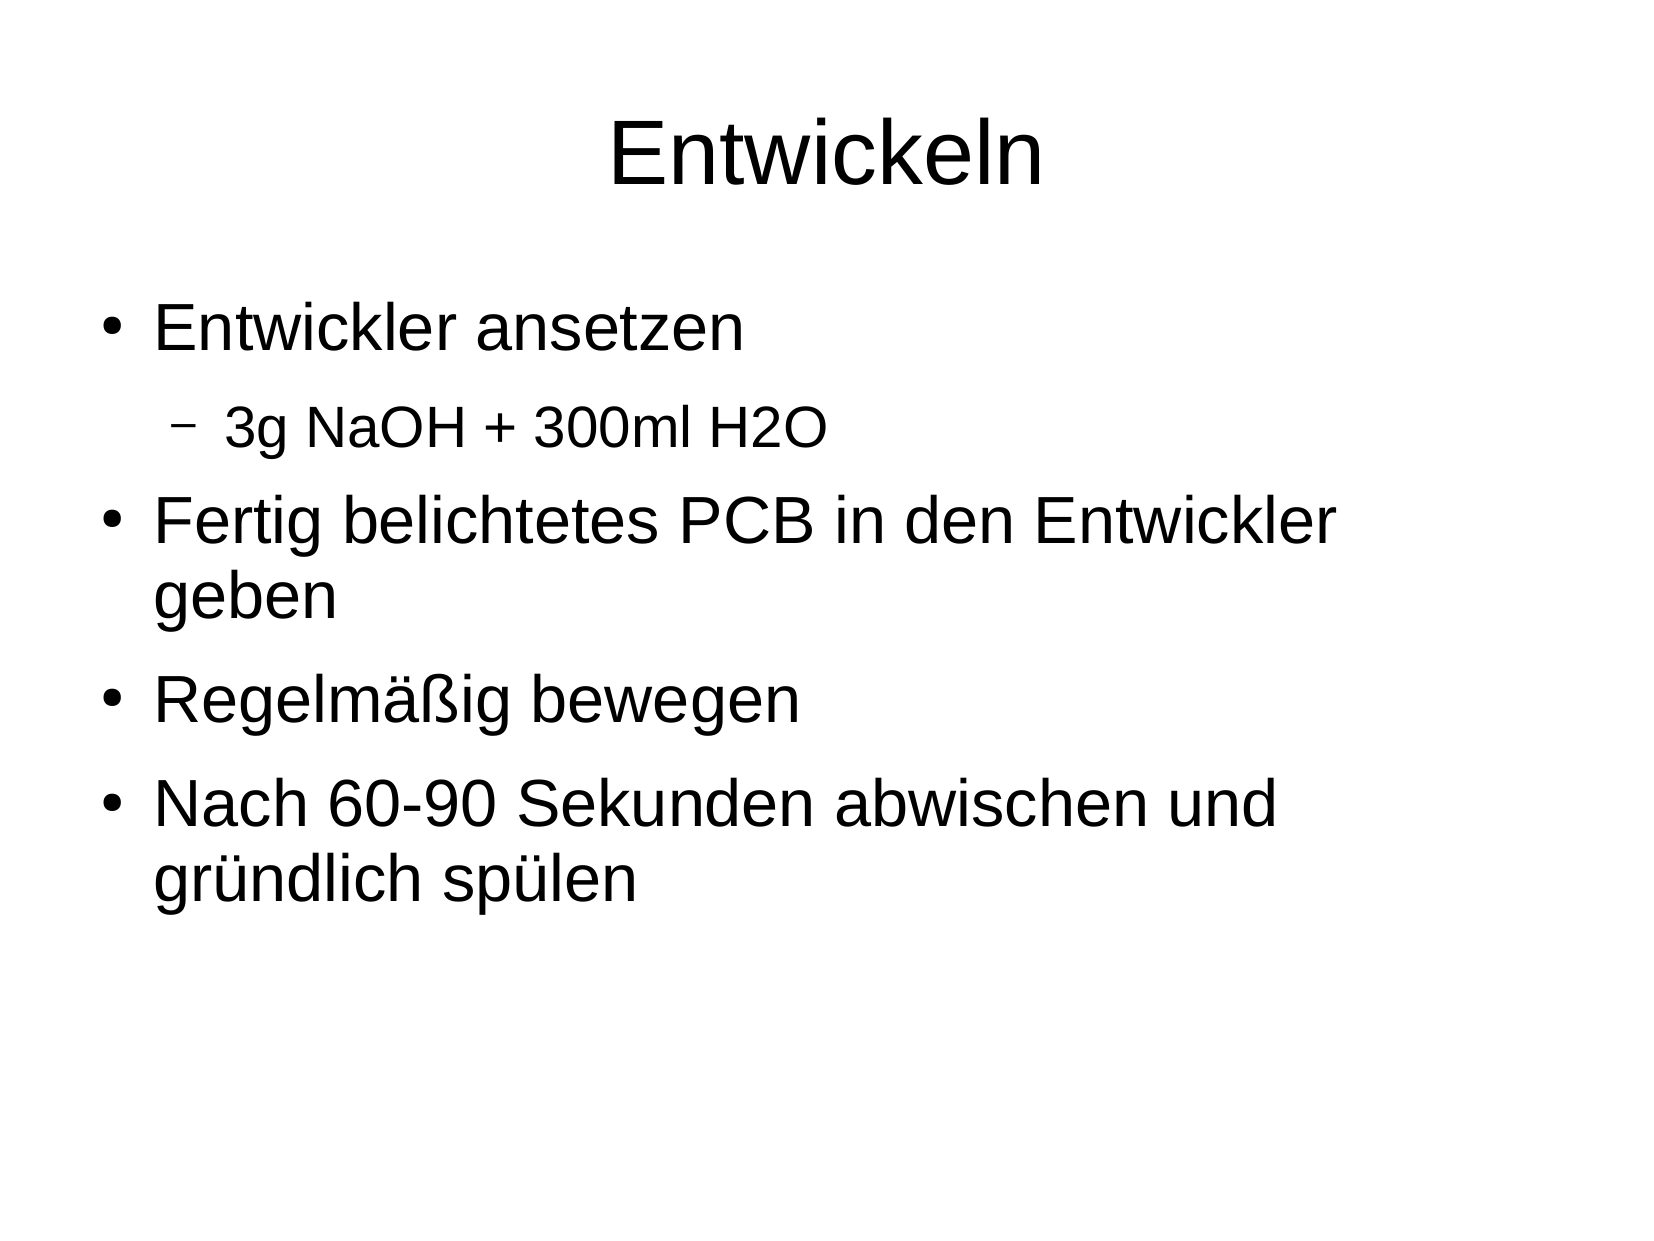

# Entwickeln
Entwickler ansetzen
3g NaOH + 300ml H2O
Fertig belichtetes PCB in den Entwickler geben
Regelmäßig bewegen
Nach 60-90 Sekunden abwischen und gründlich spülen